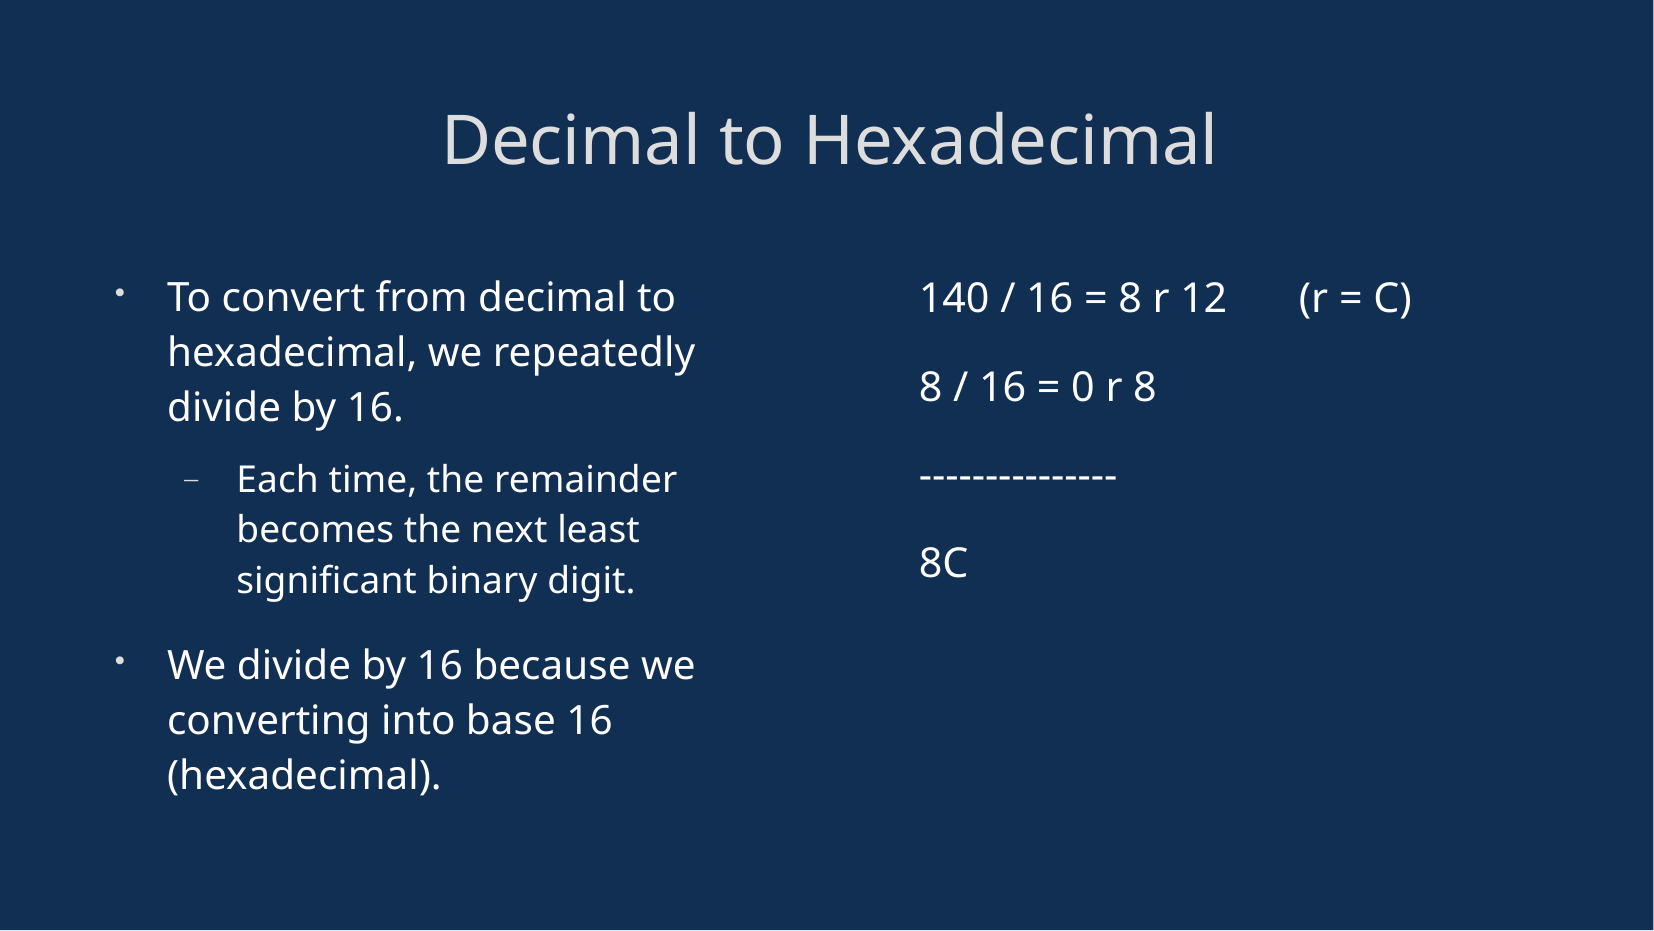

# Decimal to Hexadecimal
To convert from decimal to hexadecimal, we repeatedly divide by 16.
Each time, the remainder becomes the next least significant binary digit.
We divide by 16 because we converting into base 16 (hexadecimal).
140 / 16 = 8 r 12 	 (r = C)
8 / 16 = 0 r 8
---------------
8C